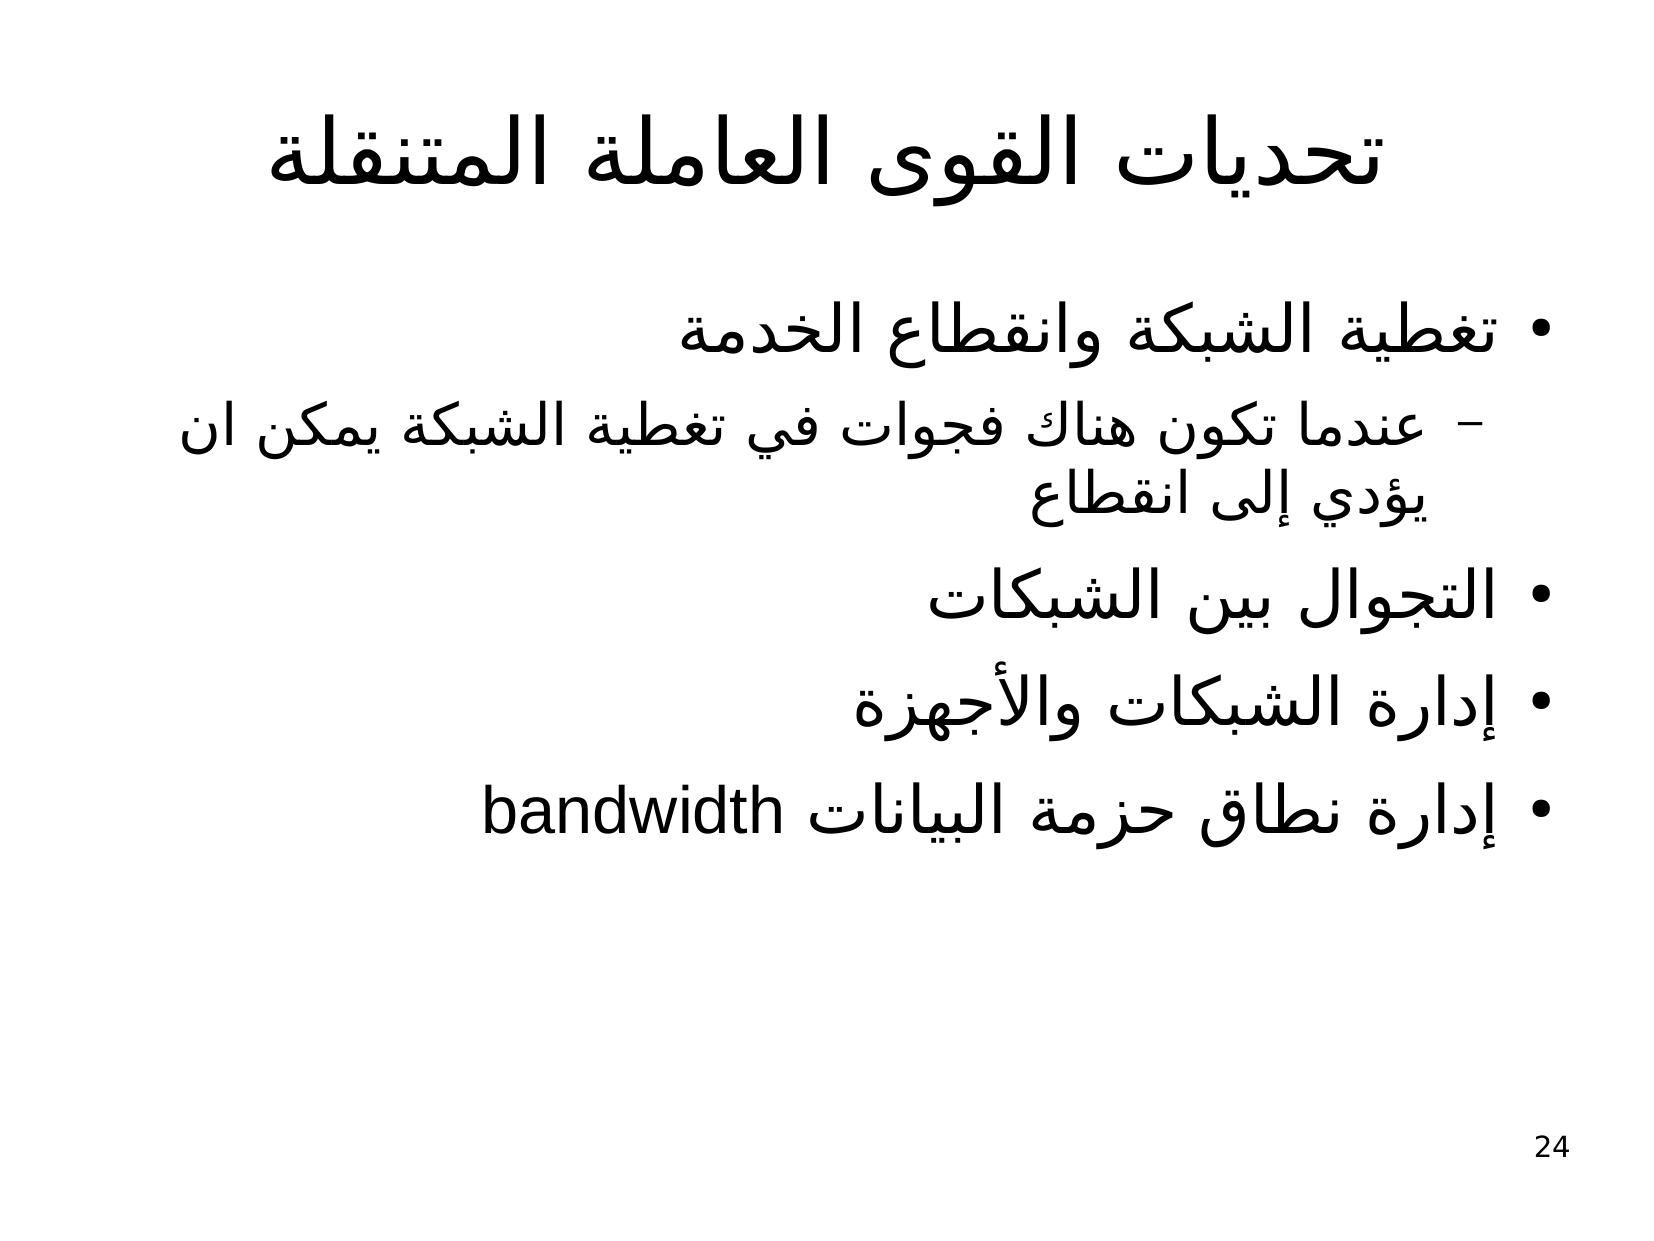

# تحديات القوى العاملة المتنقلة
تغطية الشبكة وانقطاع الخدمة
عندما تكون هناك فجوات في تغطية الشبكة يمكن ان يؤدي إلى انقطاع
التجوال بين الشبكات
إدارة الشبكات والأجهزة
إدارة نطاق حزمة البيانات bandwidth
24